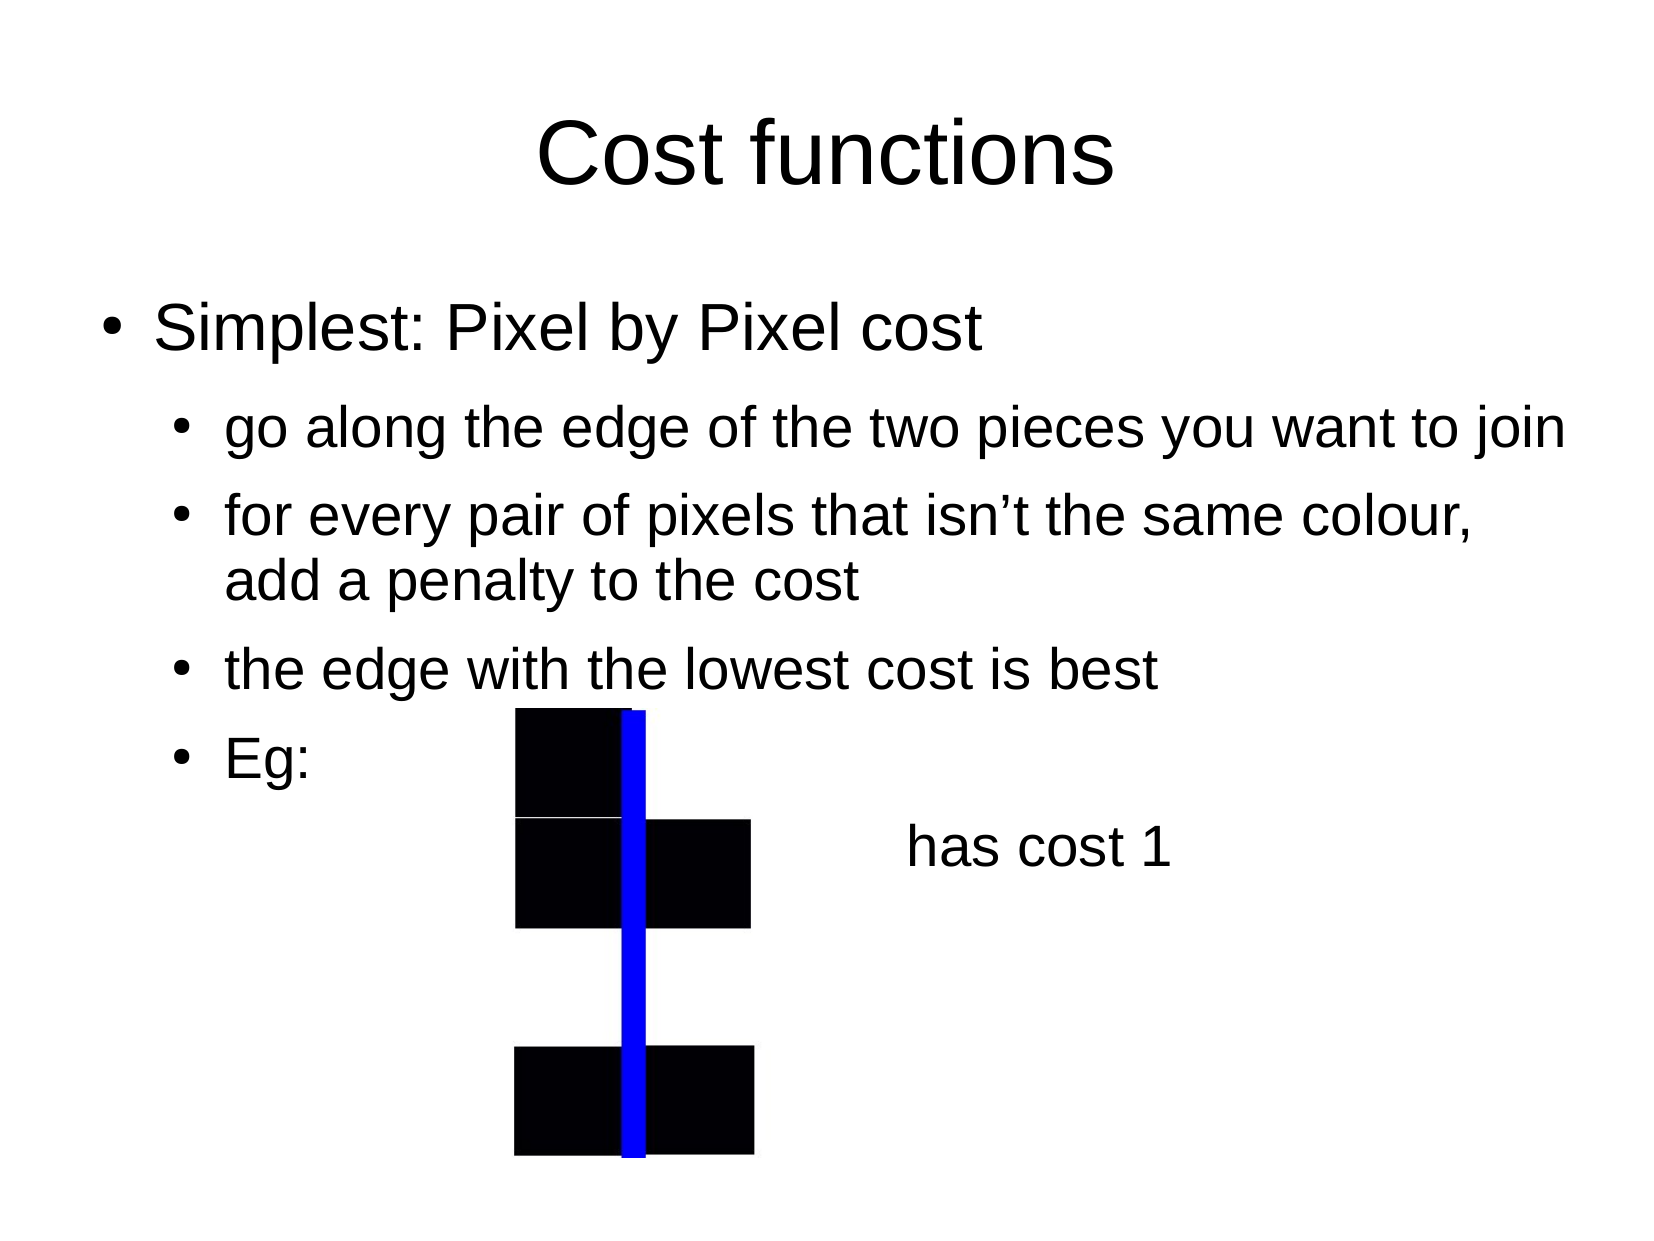

# Cost functions
Simplest: Pixel by Pixel cost
go along the edge of the two pieces you want to join
for every pair of pixels that isn’t the same colour, add a penalty to the cost
the edge with the lowest cost is best
Eg:
 has cost 1